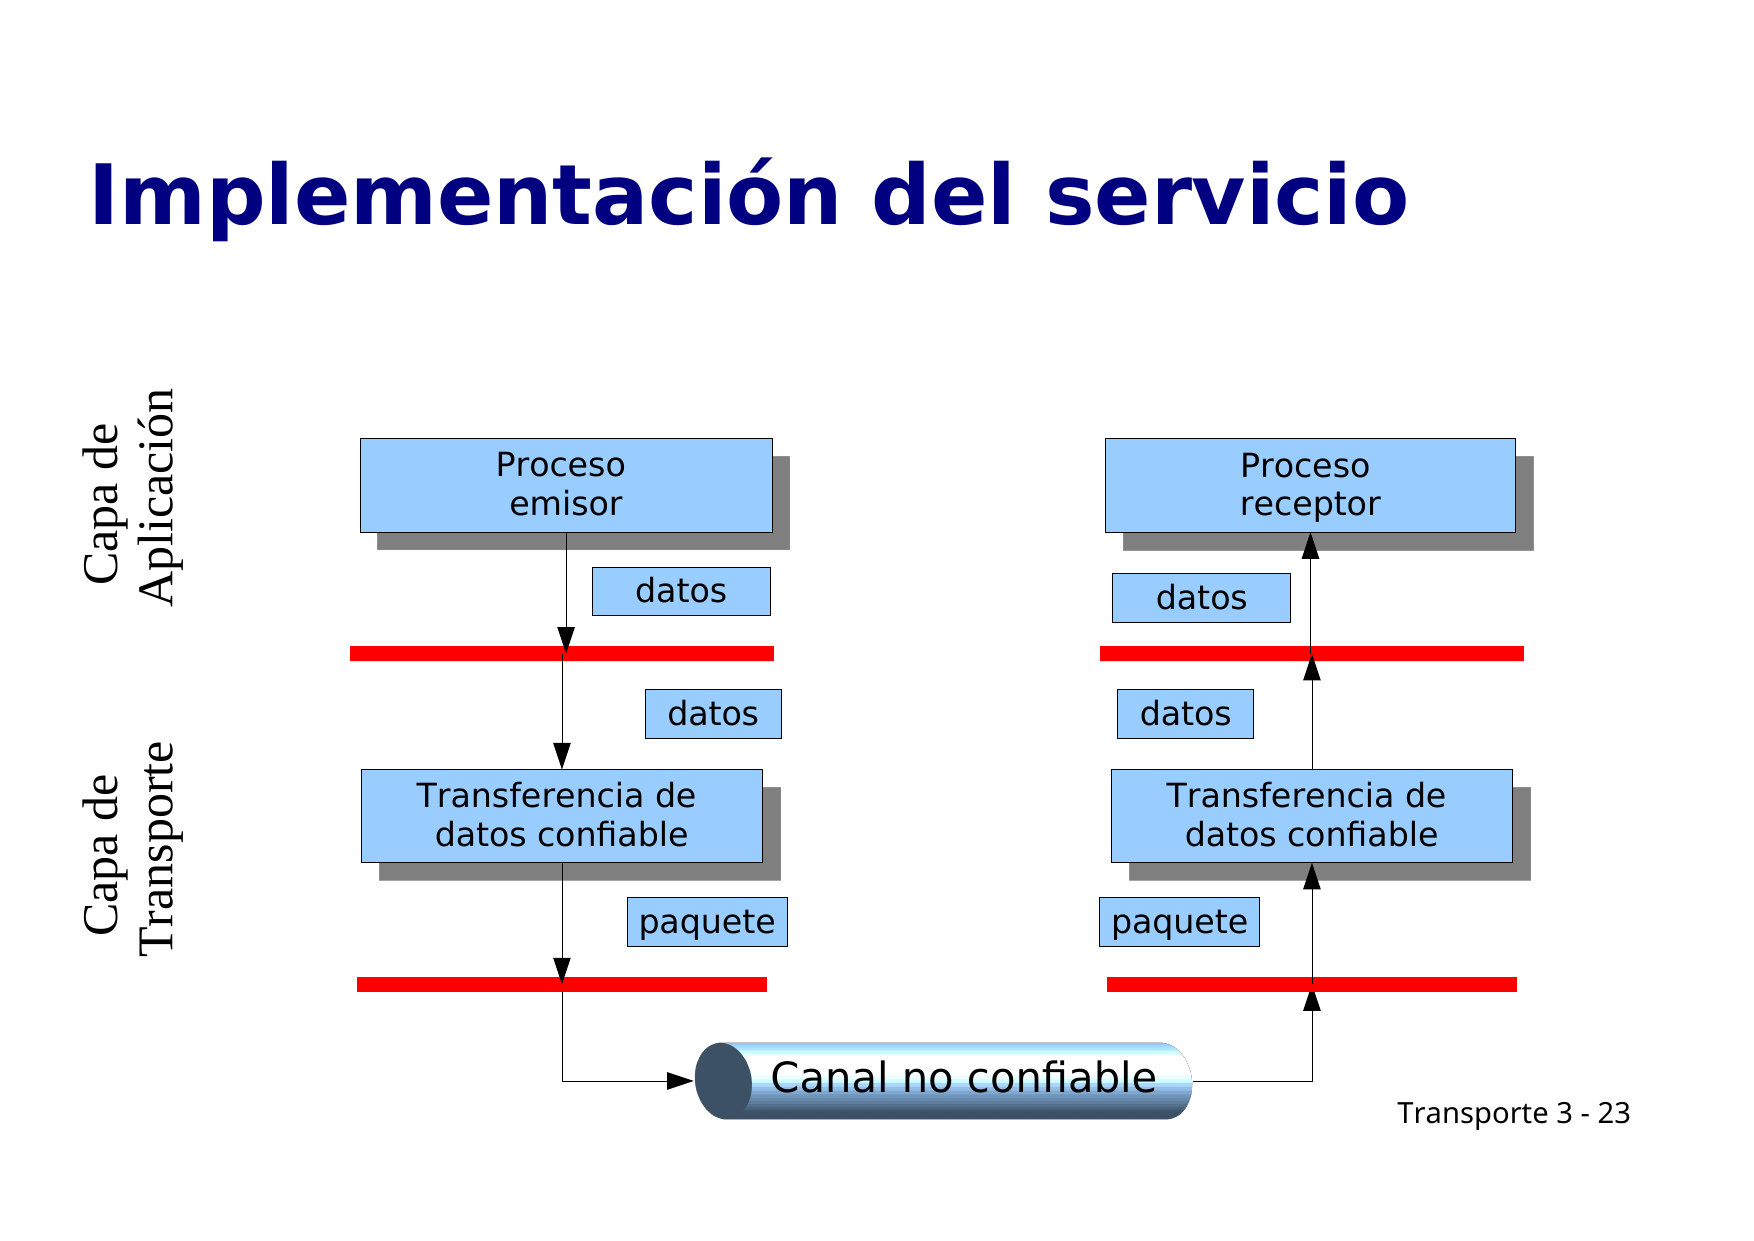

# Implementación del servicio
Capa de
Aplicación
Proceso
emisor
Proceso
receptor
datos
datos
datos
datos
Transferencia de
datos confiable
Transferencia de
datos confiable
Capa de
Transporte
paquete
paquete
Canal no confiable